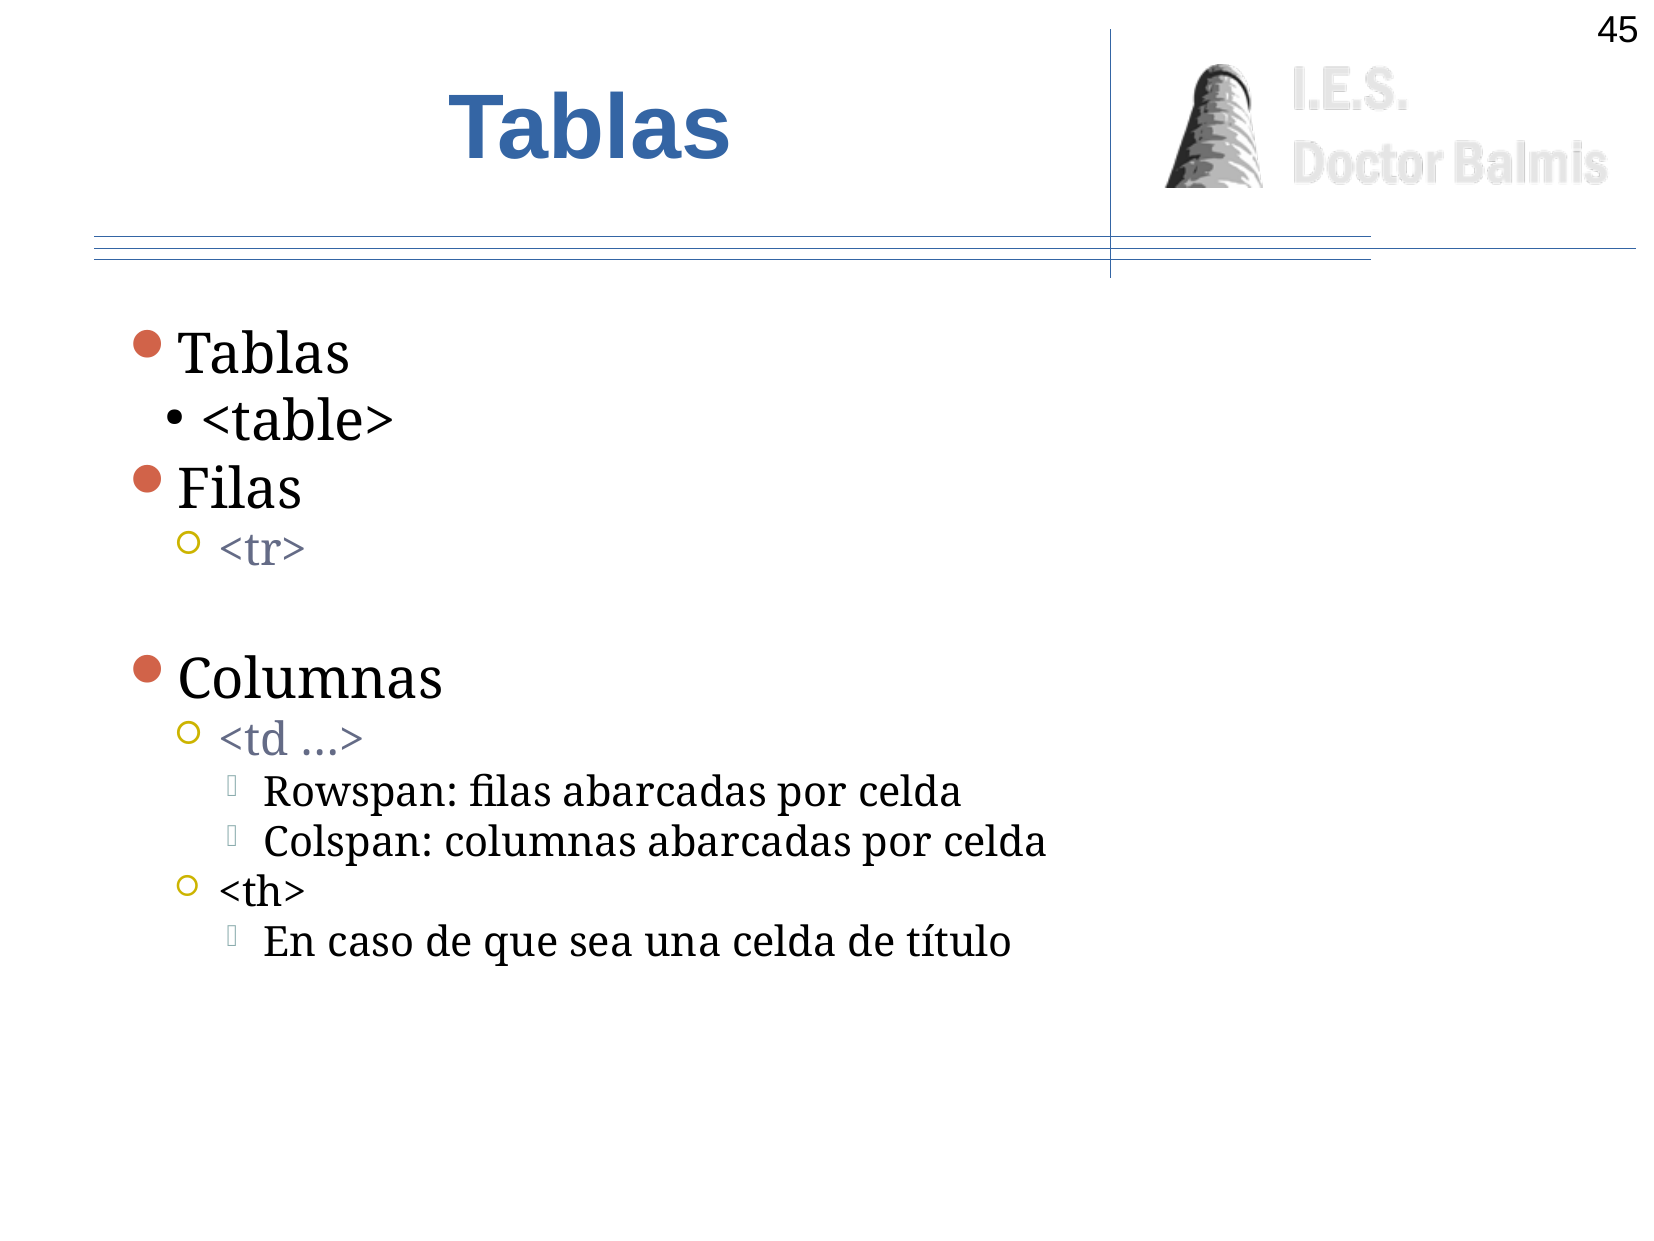

# Tablas
Tablas
<table>
Filas
<tr>
Columnas
<td …>
Rowspan: filas abarcadas por celda
Colspan: columnas abarcadas por celda
<th>
En caso de que sea una celda de título